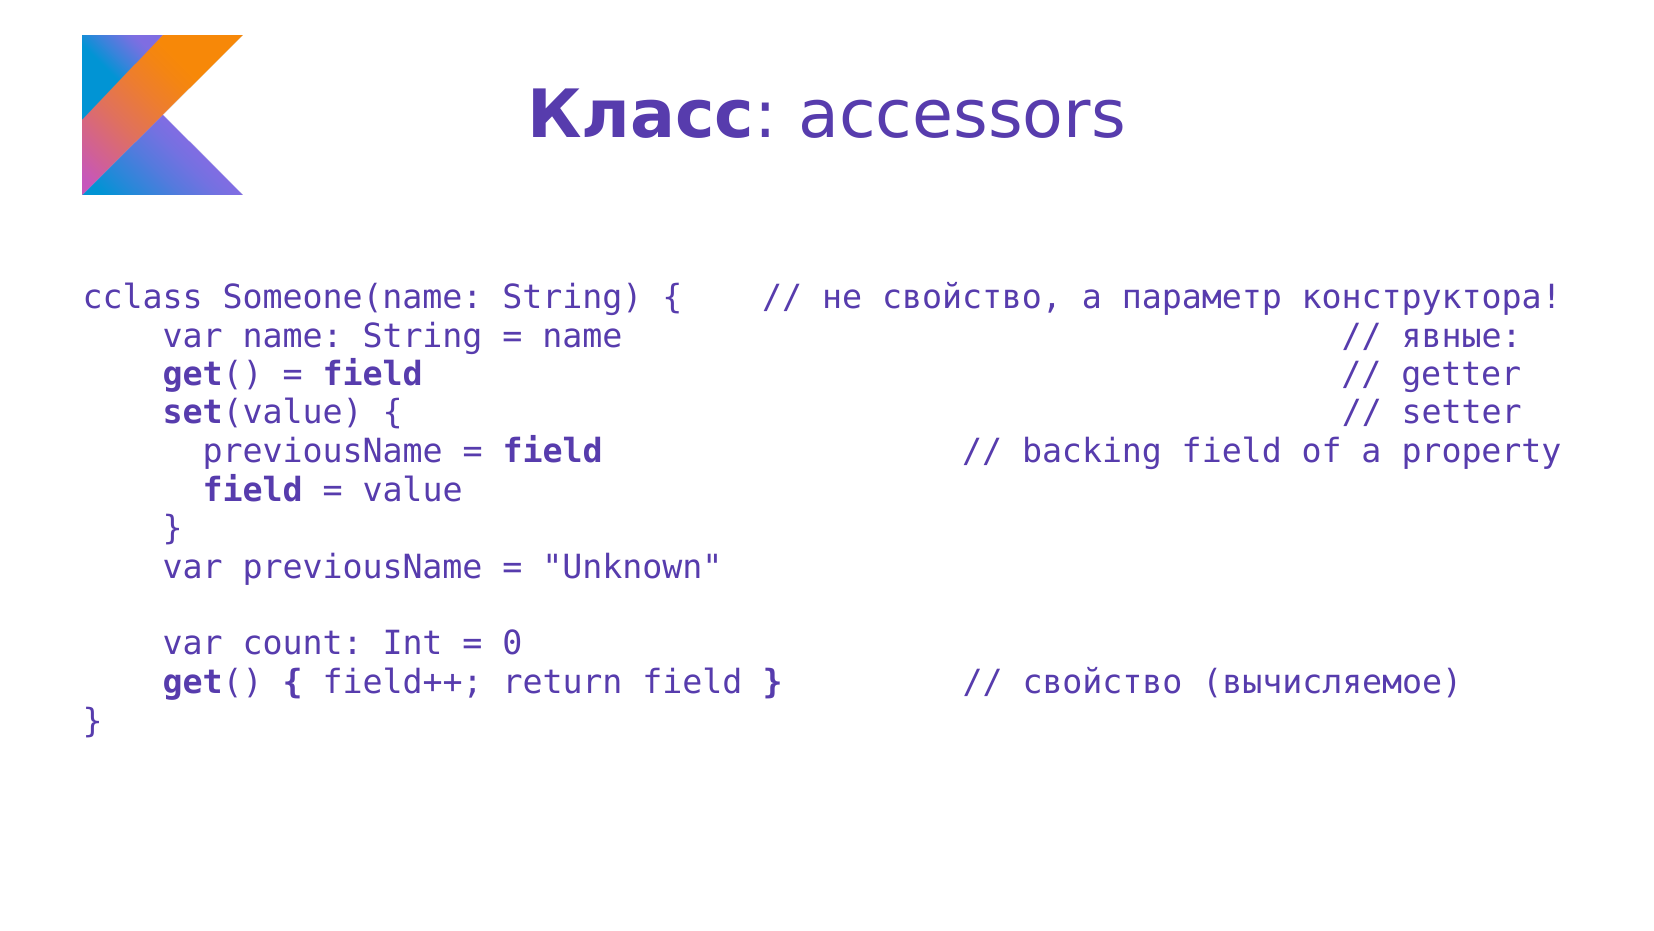

# Класс: accessors
cclass Someone(name: String) { // не свойство, а параметр конструктора!
 var name: String = name // явные:
 get() = field // getter
 set(value) { // setter
 previousName = field // backing field of a property
 field = value
 }
 var previousName = "Unknown"
 var count: Int = 0
 get() { field++; return field } // свойство (вычисляемое)
}